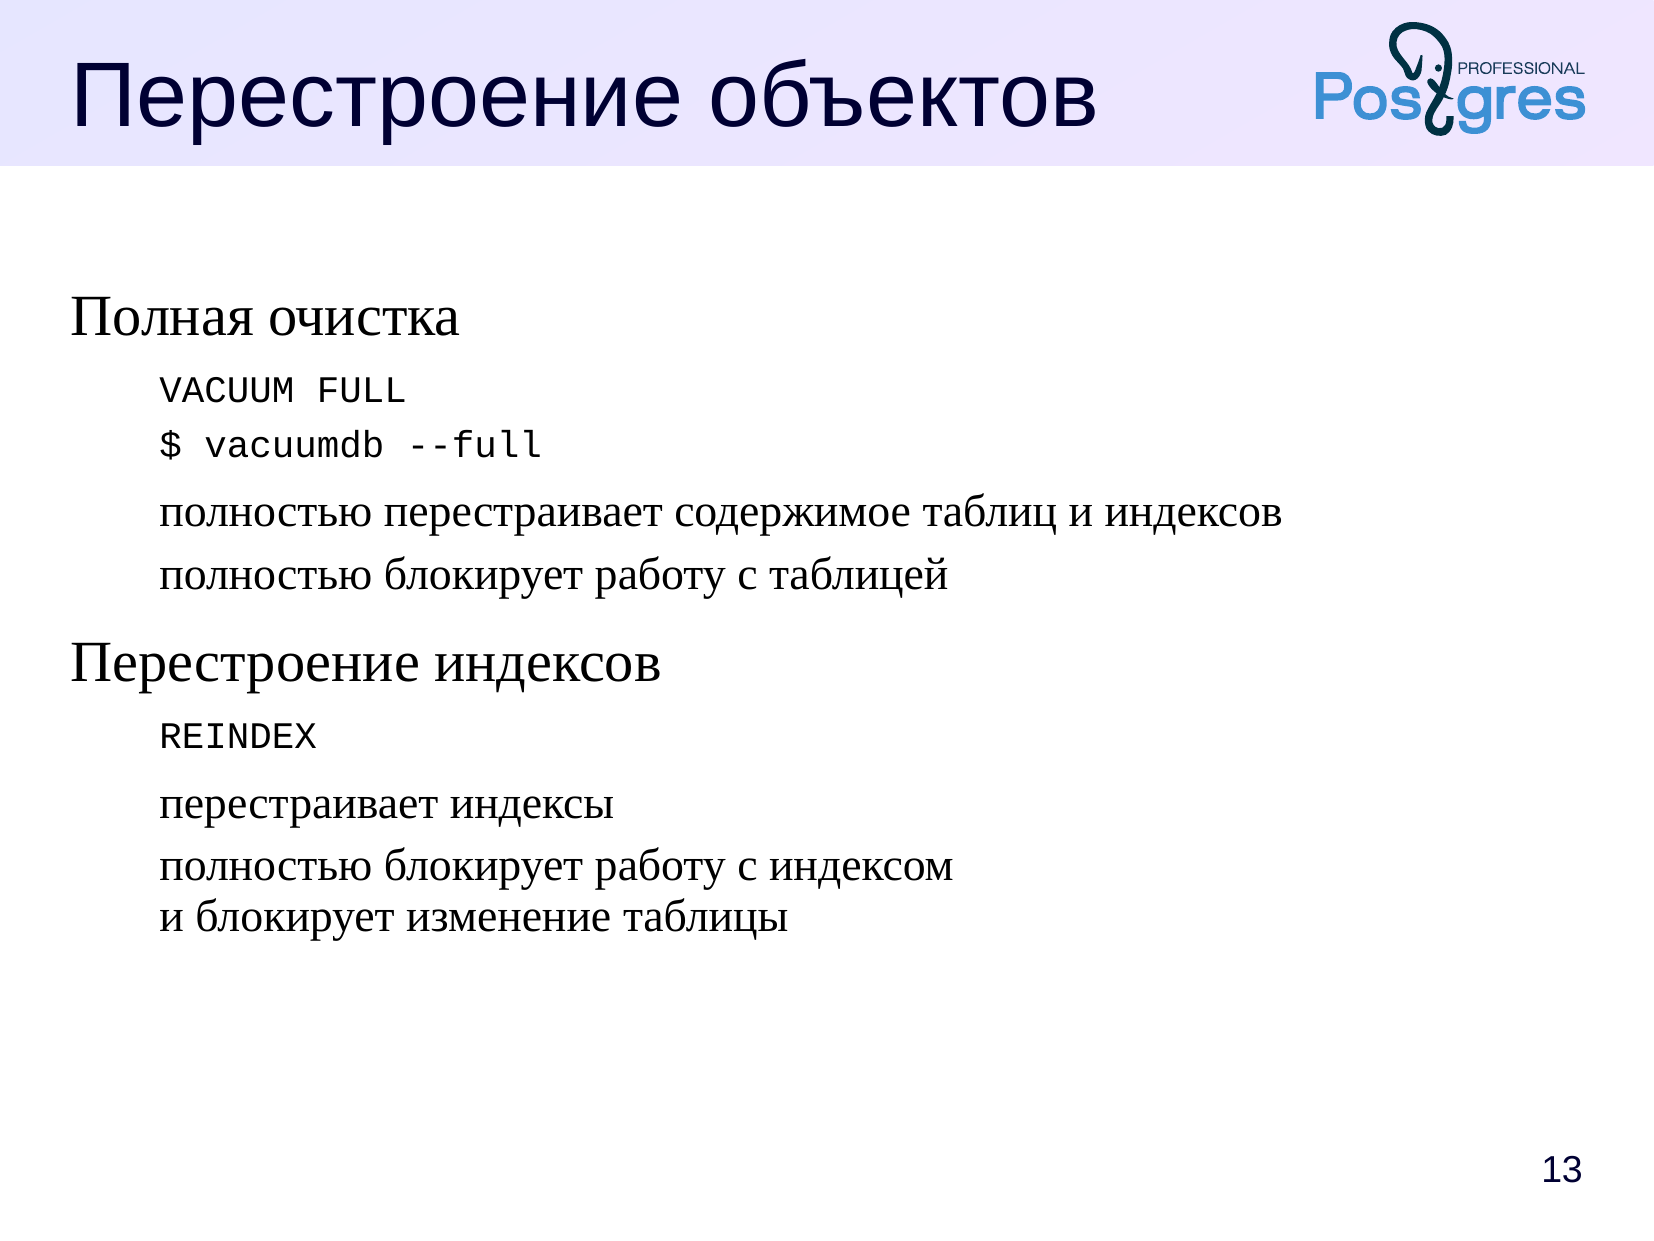

# Перестроение объектов
Полная очистка
VACUUM FULL
$ vacuumdb --full
полностью перестраивает содержимое таблиц и индексов
полностью блокирует работу с таблицей
Перестроение индексов
REINDEX
перестраивает индексы
полностью блокирует работу с индексом
и блокирует изменение таблицы